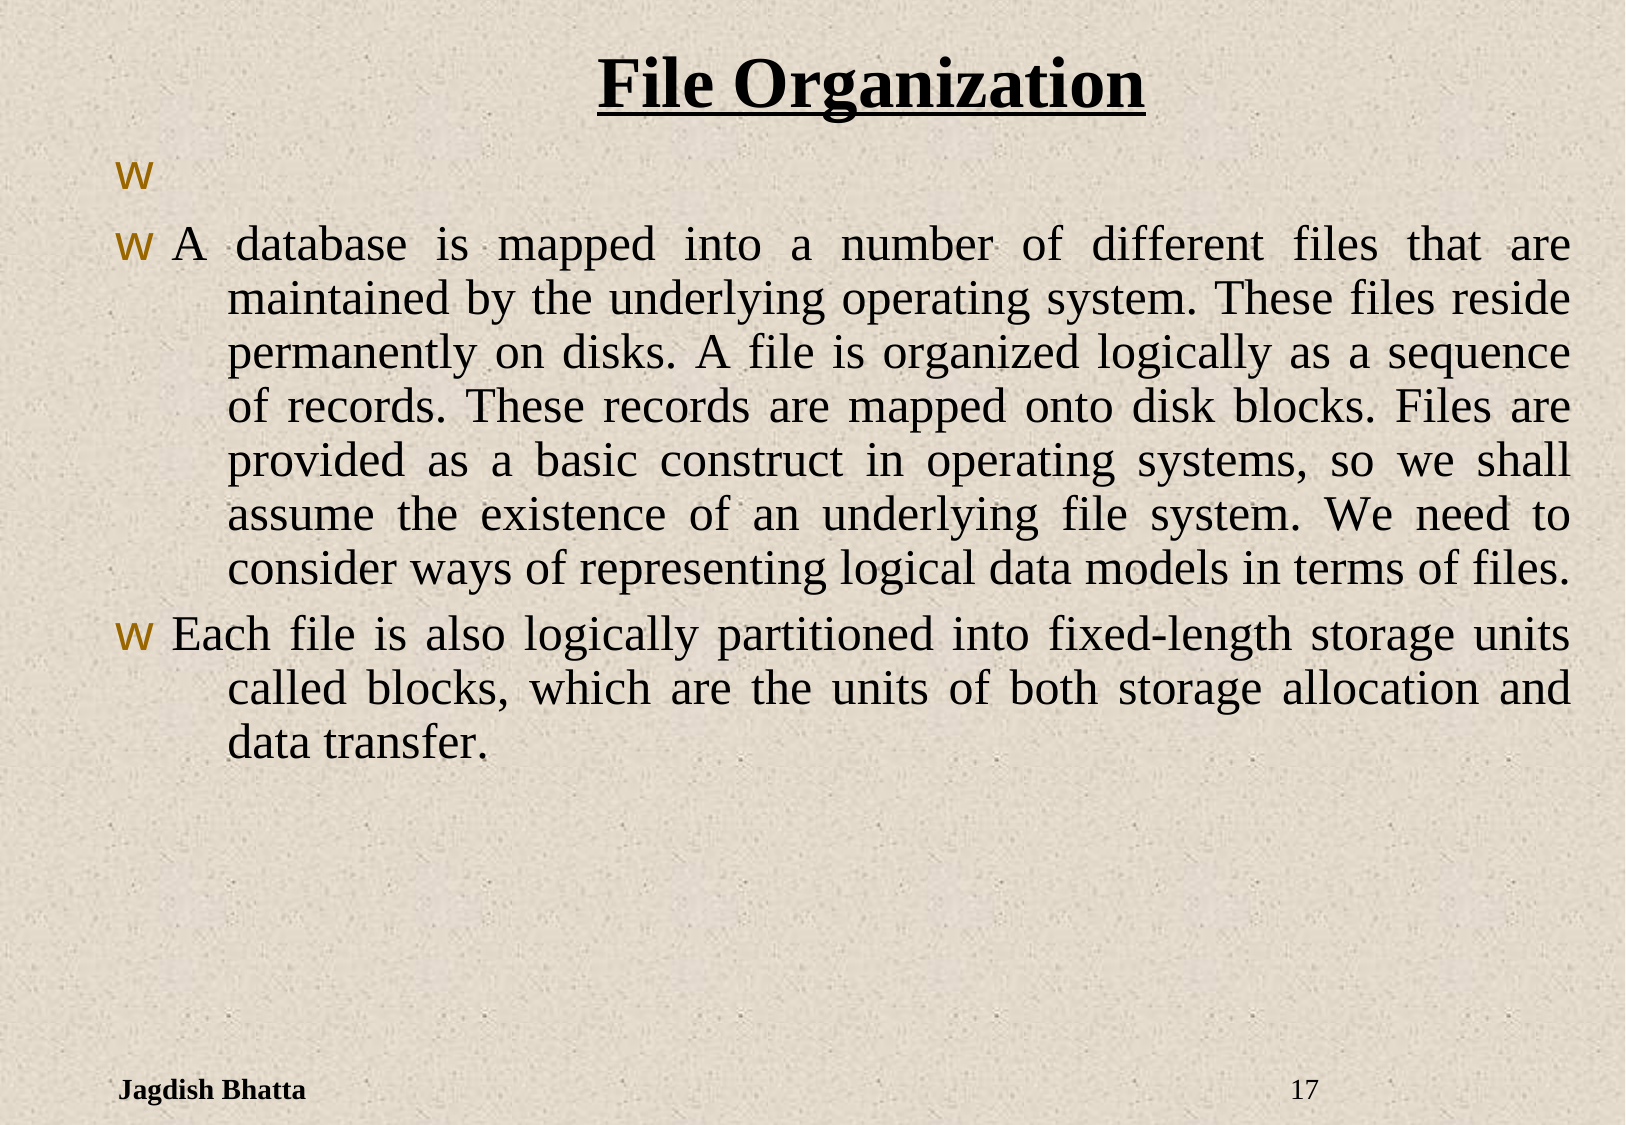

# File Organization
A database is mapped into a number of different files that are maintained by the underlying operating system. These files reside permanently on disks. A file is organized logically as a sequence of records. These records are mapped onto disk blocks. Files are provided as a basic construct in operating systems, so we shall assume the existence of an underlying file system. We need to consider ways of representing logical data models in terms of files.
Each file is also logically partitioned into fixed-length storage units called blocks, which are the units of both storage allocation and data transfer.
Jagdish Bhatta
16